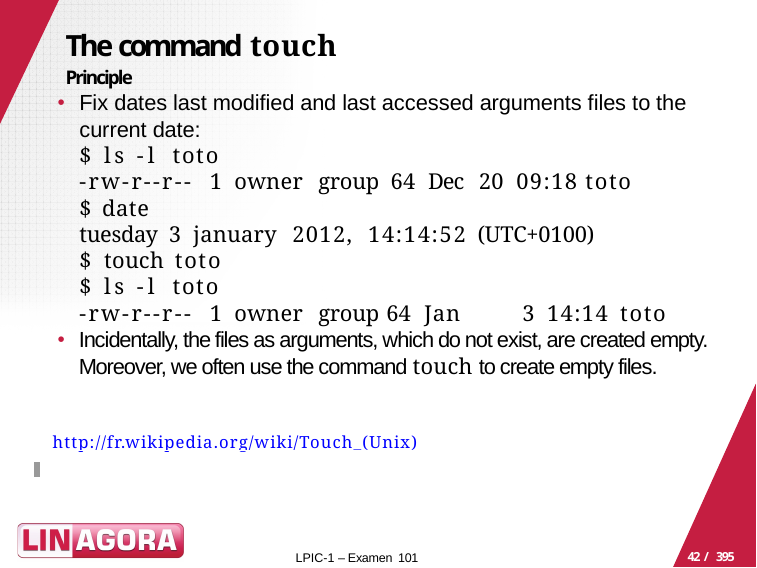

The command touch
Principle
Fix dates last modified and last accessed arguments files to the current date:
$ ls -l toto
-rw-r--r-- 1 owner group 64 Dec 20 09:18 toto
$ date
tuesday 3 january 2012, 14:14:52 (UTC+0100)
$ touch toto
$ ls -l toto
-rw-r--r-- 1 owner group 64 Jan	3 14:14 toto
Incidentally, the files as arguments, which do not exist, are created empty. Moreover, we often use the command touch to create empty files.
http://fr.wikipedia.org/wiki/Touch_(Unix)
LPIC-1 – Examen 101